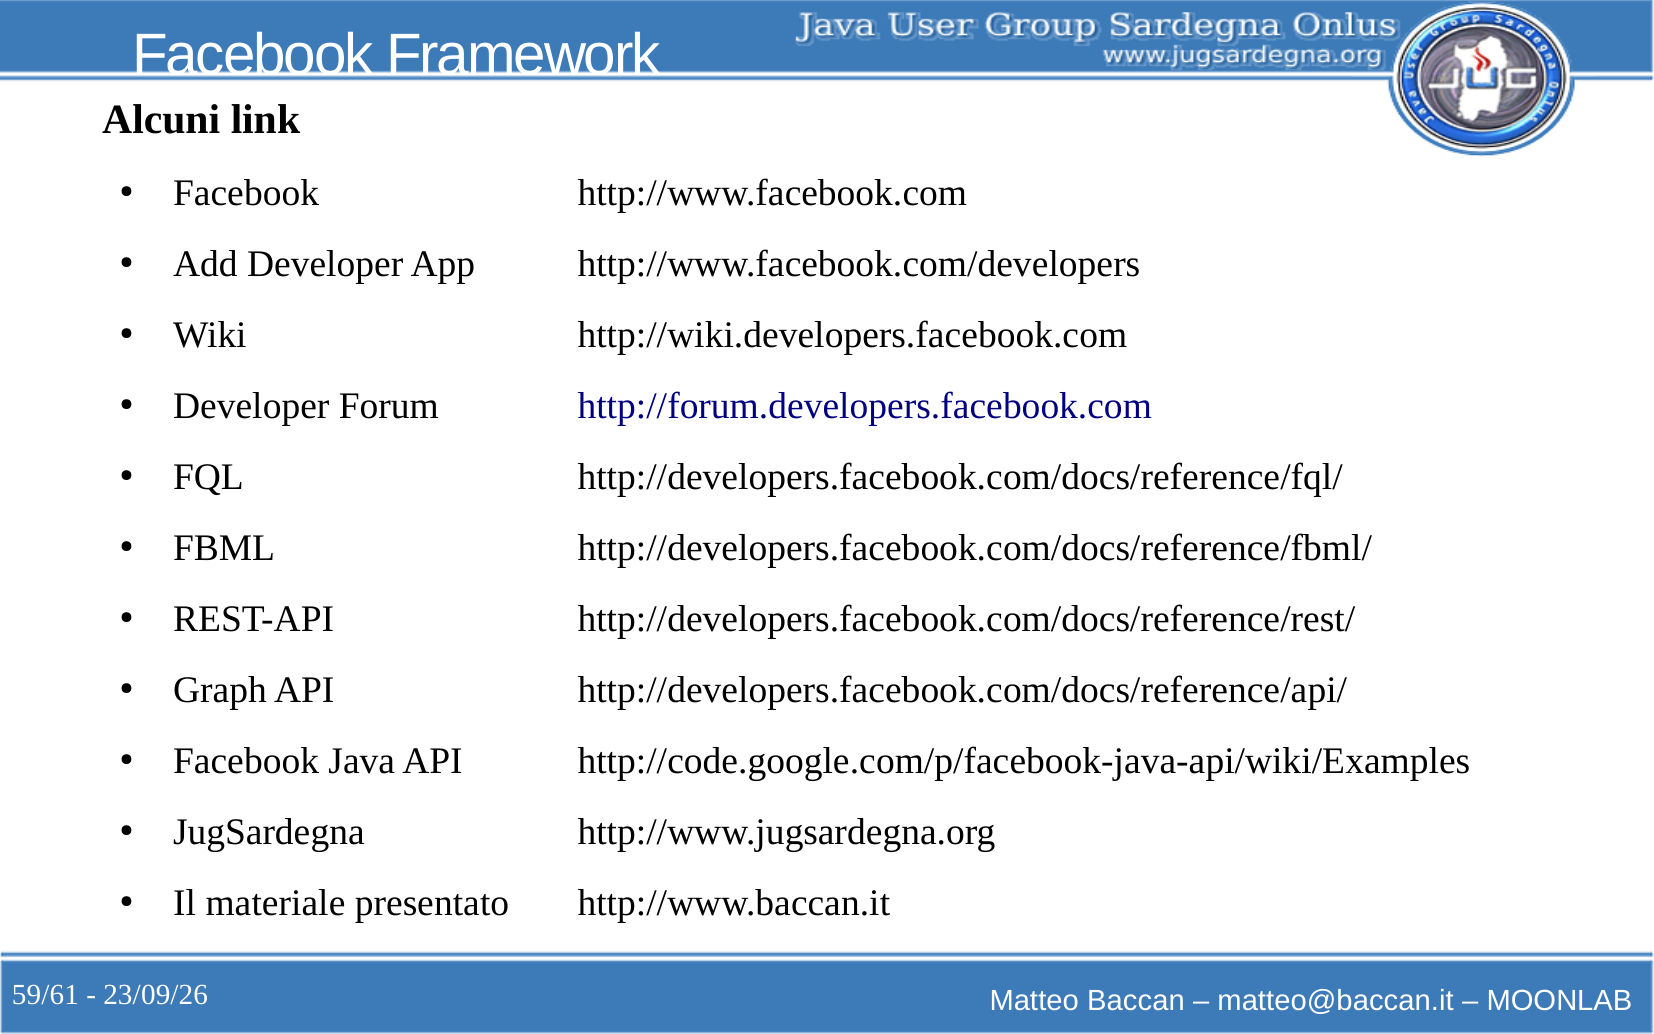

# Facebook Framework
Alcuni link
Facebook				http://www.facebook.com
Add Developer App		http://www.facebook.com/developers
Wiki					http://wiki.developers.facebook.com
Developer Forum		http://forum.developers.facebook.com
FQL 					http://developers.facebook.com/docs/reference/fql/
FBML					http://developers.facebook.com/docs/reference/fbml/
REST-API				http://developers.facebook.com/docs/reference/rest/
Graph API				http://developers.facebook.com/docs/reference/api/
Facebook Java API		http://code.google.com/p/facebook-java-api/wiki/Examples
JugSardegna			http://www.jugsardegna.org
Il materiale presentato	http://www.baccan.it
59